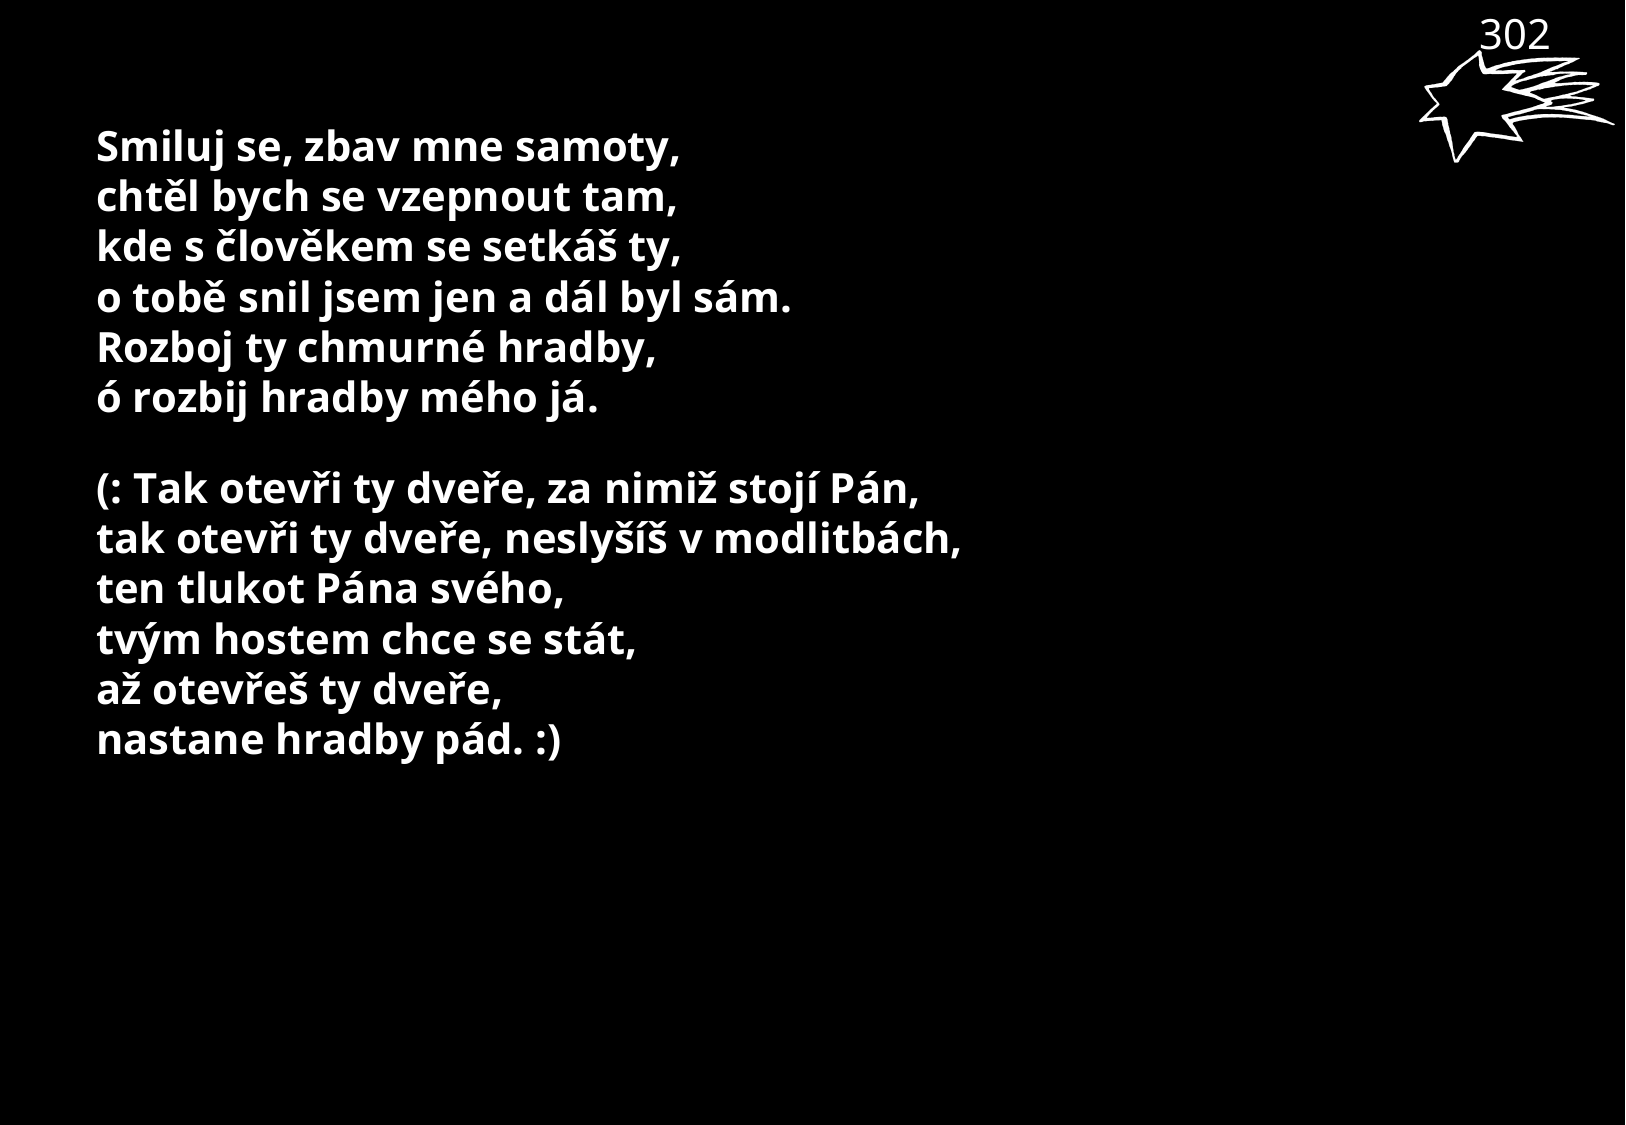

302
# Smiluj se, zbav mne samoty, chtěl bych se vzepnout tam, kde s člověkem se setkáš ty, o tobě snil jsem jen a dál byl sám. Rozboj ty chmurné hradby, ó rozbij hradby mého já.
(: Tak otevři ty dveře, za nimiž stojí Pán,
tak otevři ty dveře, neslyšíš v modlitbách,
ten tlukot Pána svého,
tvým hostem chce se stát,
až otevřeš ty dveře,
nastane hradby pád. :)